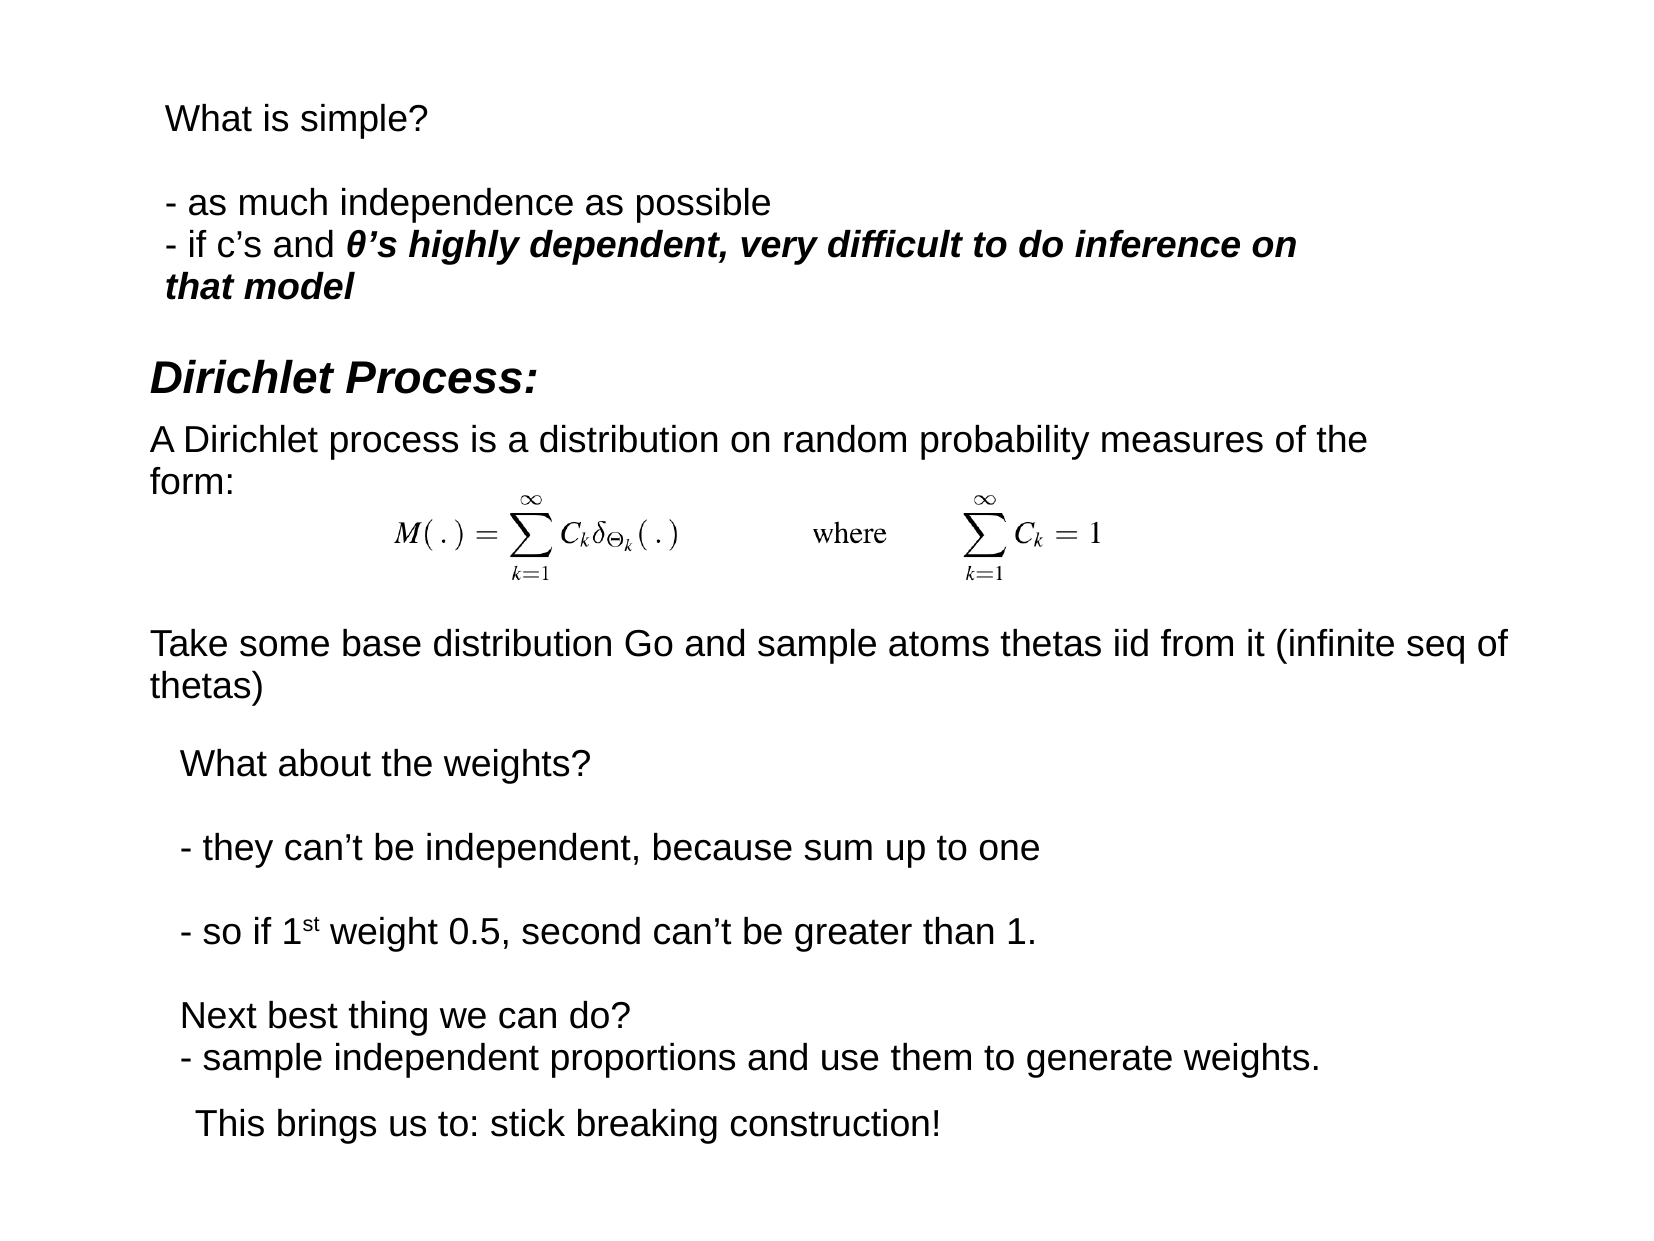

What is simple?
- as much independence as possible
- if c’s and θ’s highly dependent, very difficult to do inference on that model
Dirichlet Process:
A Dirichlet process is a distribution on random probability measures of the form:
Take some base distribution Go and sample atoms thetas iid from it (infinite seq of thetas)
What about the weights?
- they can’t be independent, because sum up to one
- so if 1st weight 0.5, second can’t be greater than 1.
Next best thing we can do?
- sample independent proportions and use them to generate weights.
This brings us to: stick breaking construction!